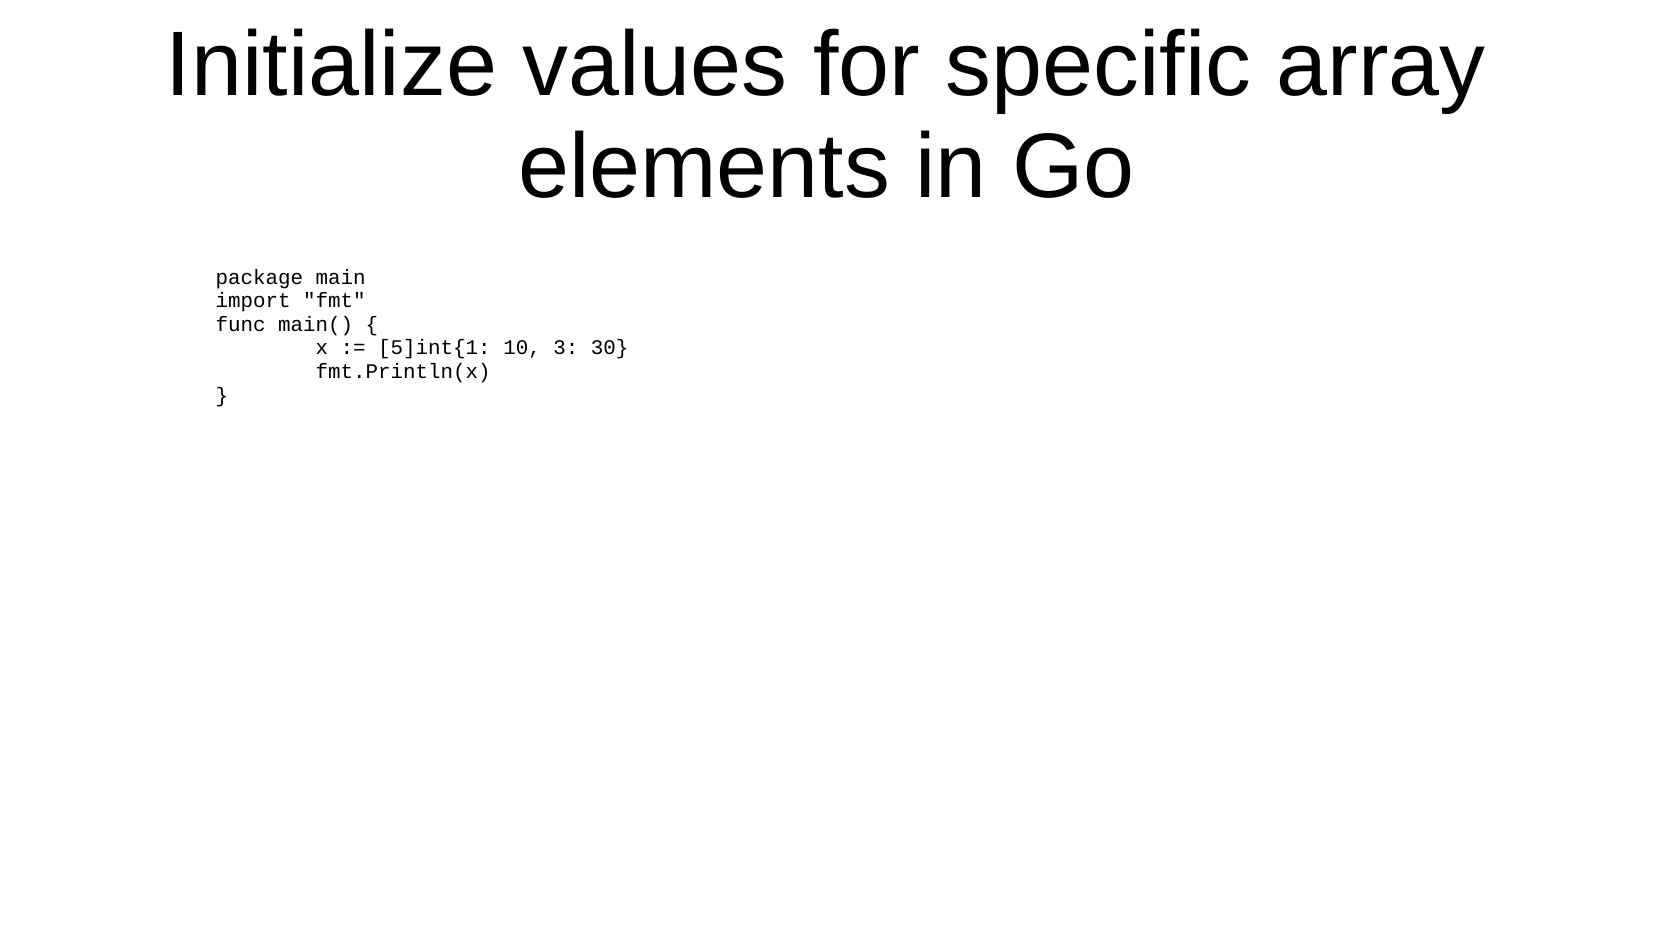

# Initialize values for specific array elements in Go
package main
import "fmt"
func main() {
 x := [5]int{1: 10, 3: 30}
 fmt.Println(x)
}